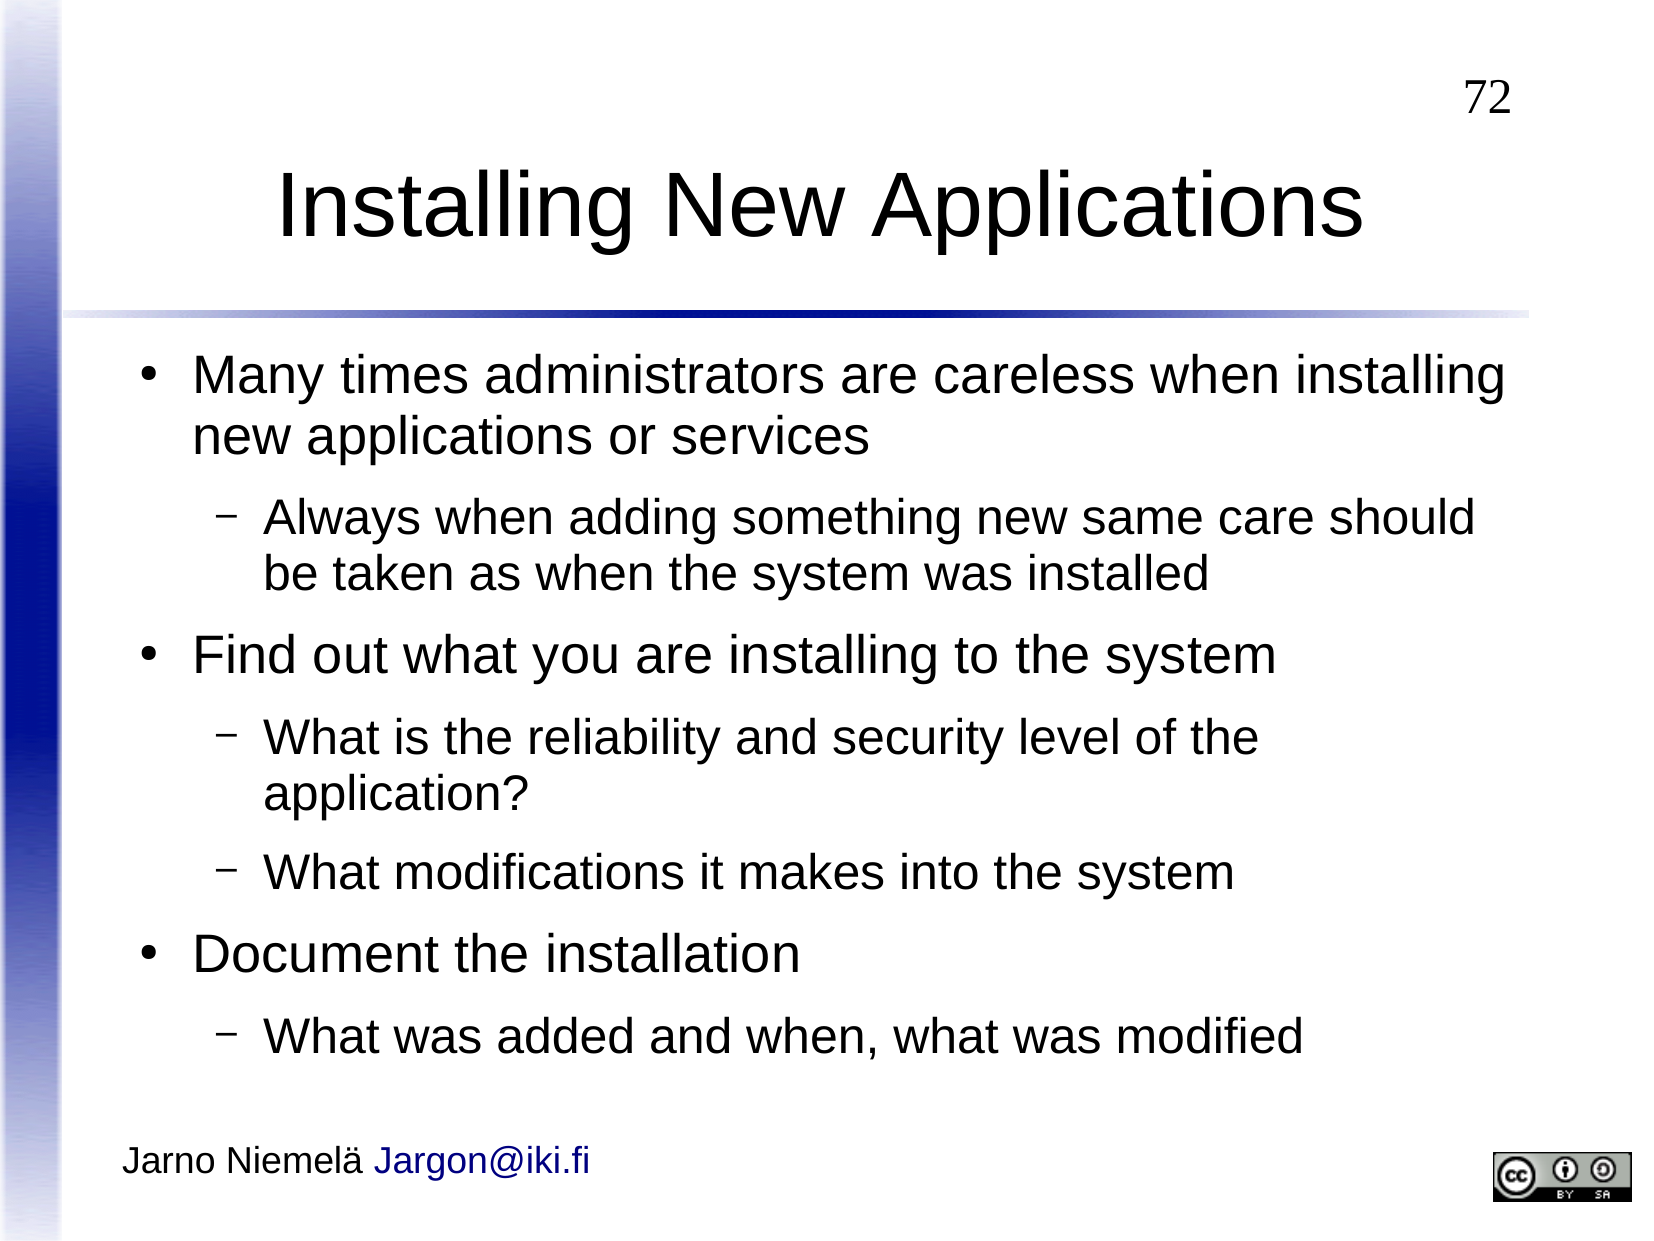

# Installing New Applications
Many times administrators are careless when installing new applications or services
Always when adding something new same care should be taken as when the system was installed
Find out what you are installing to the system
What is the reliability and security level of the application?
What modifications it makes into the system
Document the installation
What was added and when, what was modified